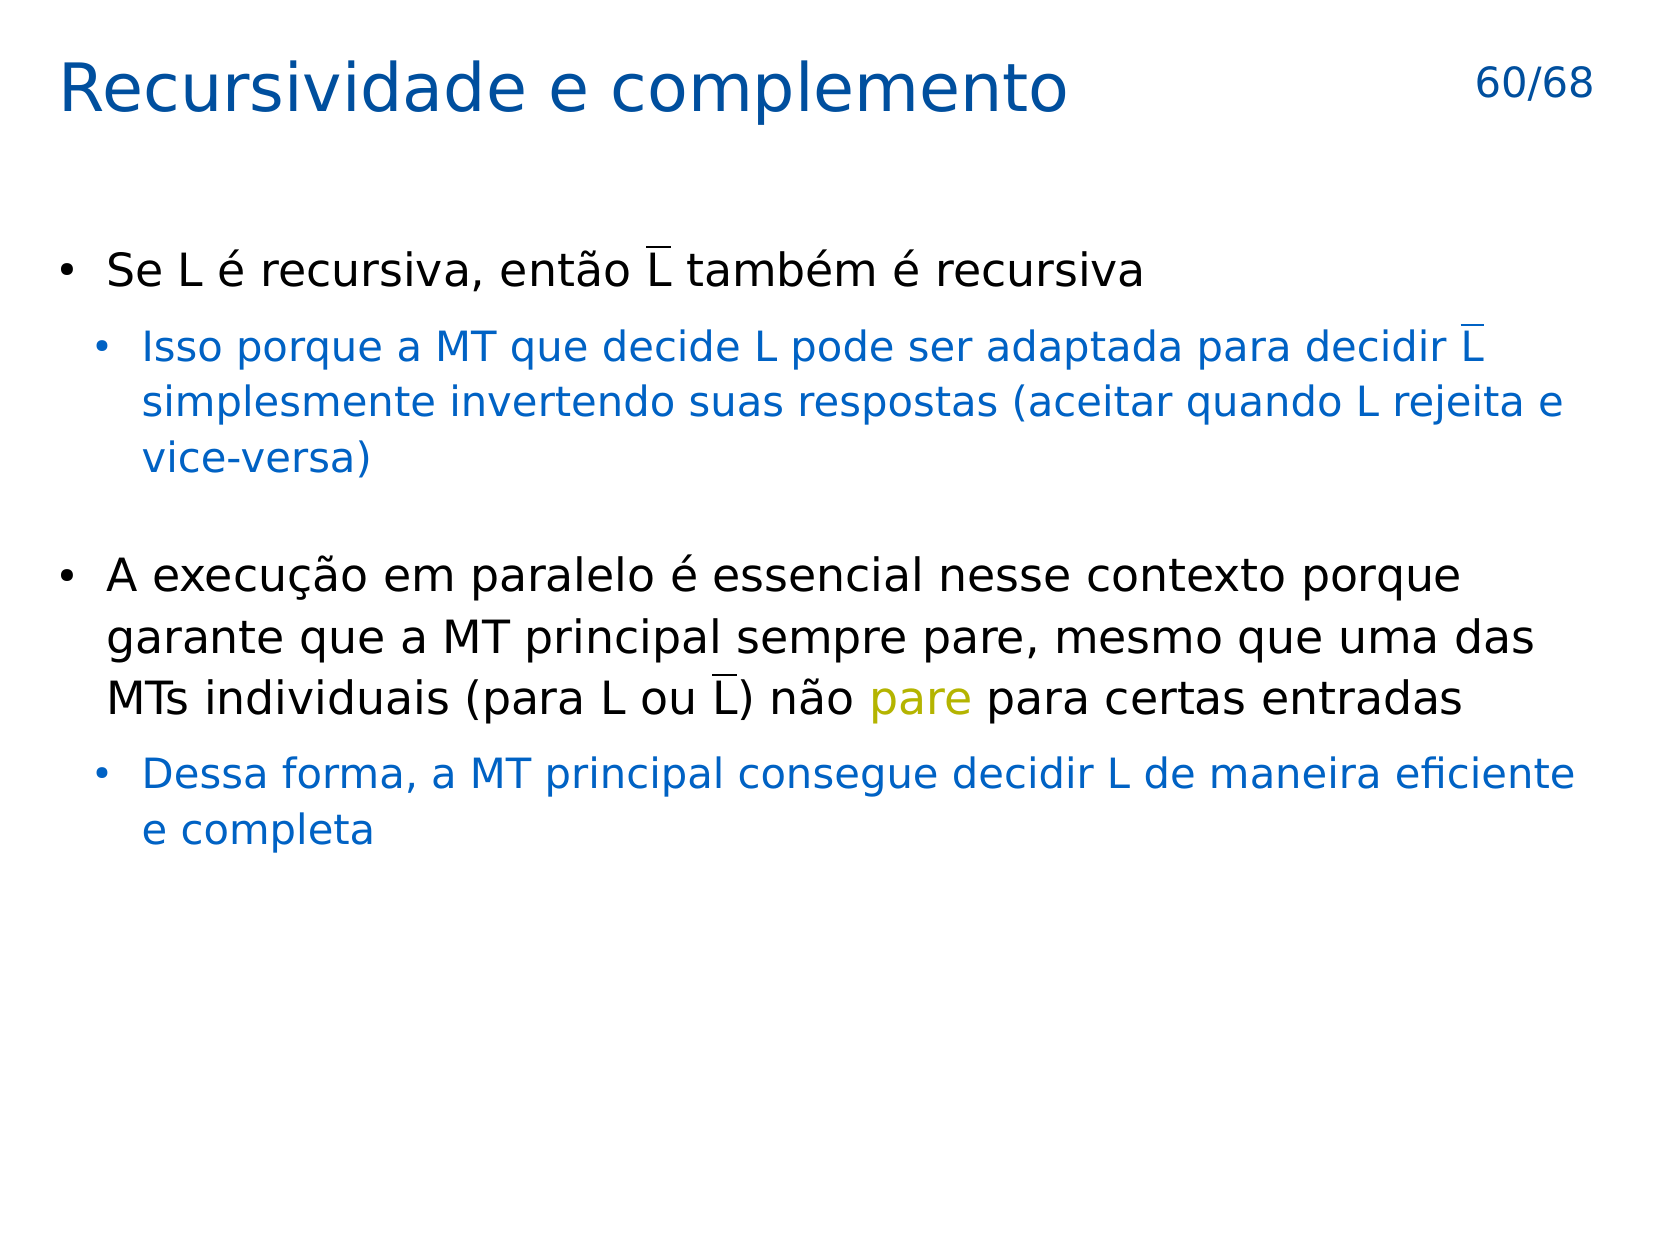

# Recursividade e complemento
60
Se L é recursiva, então L também é recursiva
Isso porque a MT que decide L pode ser adaptada para decidir L simplesmente invertendo suas respostas (aceitar quando L rejeita e vice-versa)
A execução em paralelo é essencial nesse contexto porque garante que a MT principal sempre pare, mesmo que uma das MTs individuais (para L ou L) não pare para certas entradas
Dessa forma, a MT principal consegue decidir L de maneira eficiente e completa